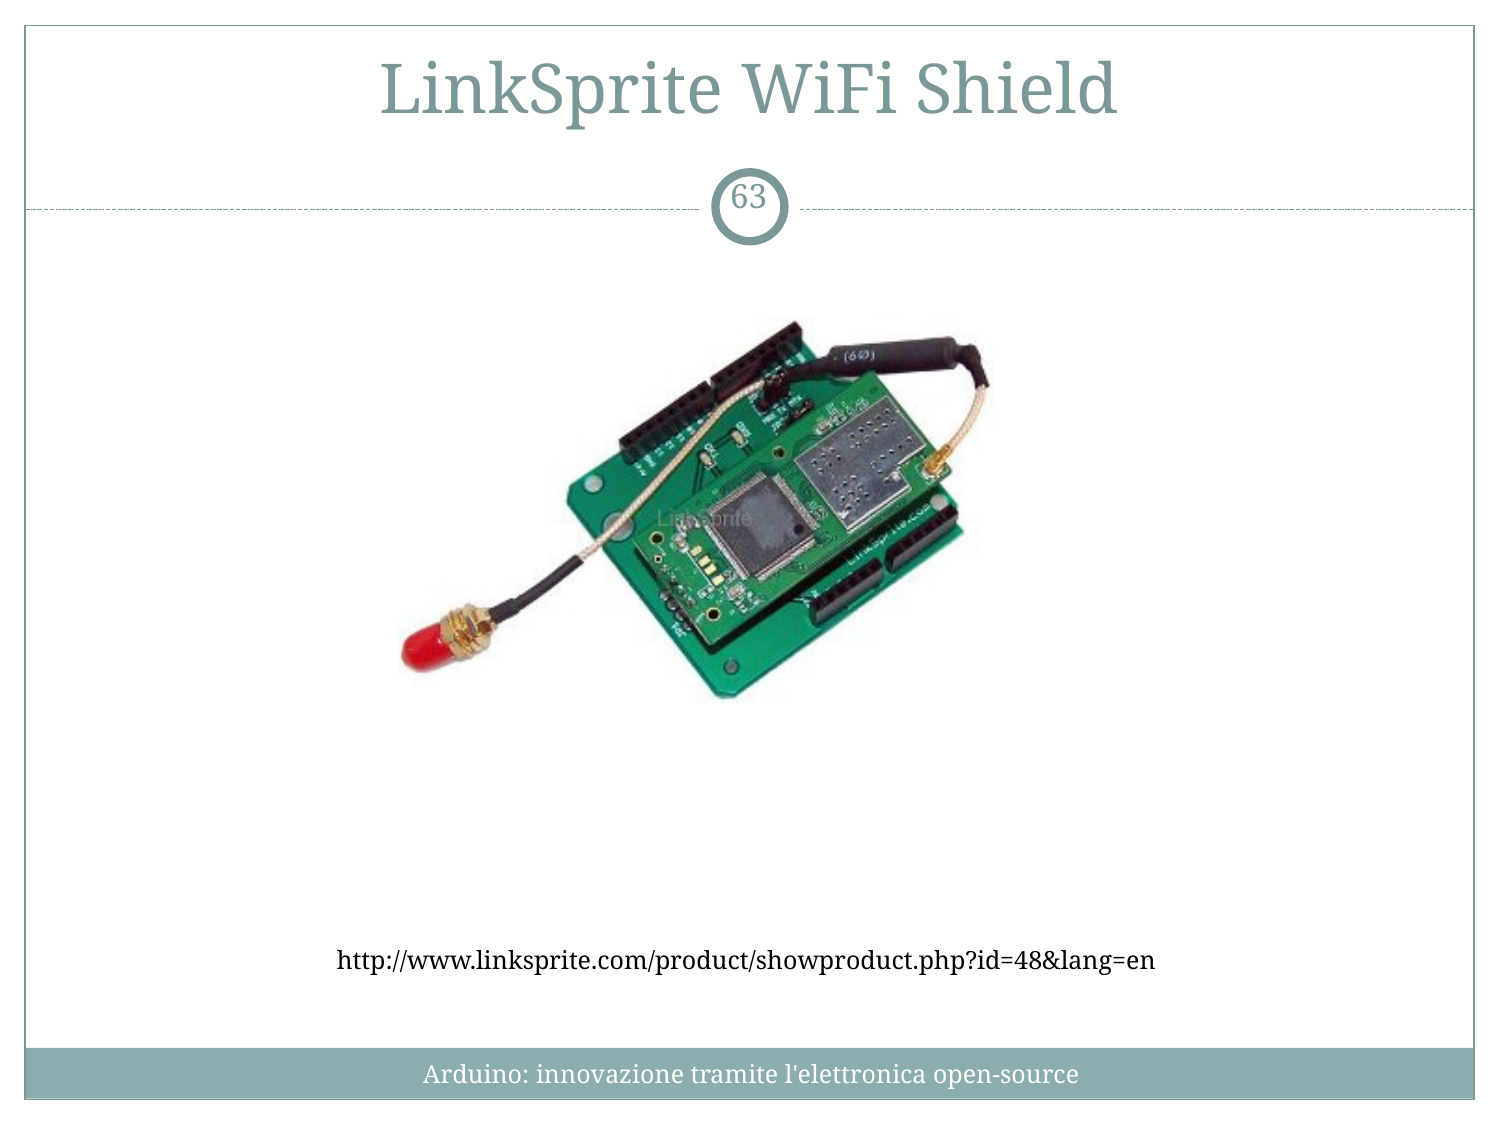

# LinkSprite WiFi Shield
http://www.linksprite.com/product/showproduct.php?id=48&lang=en
Arduino: innovazione tramite l'elettronica open-source